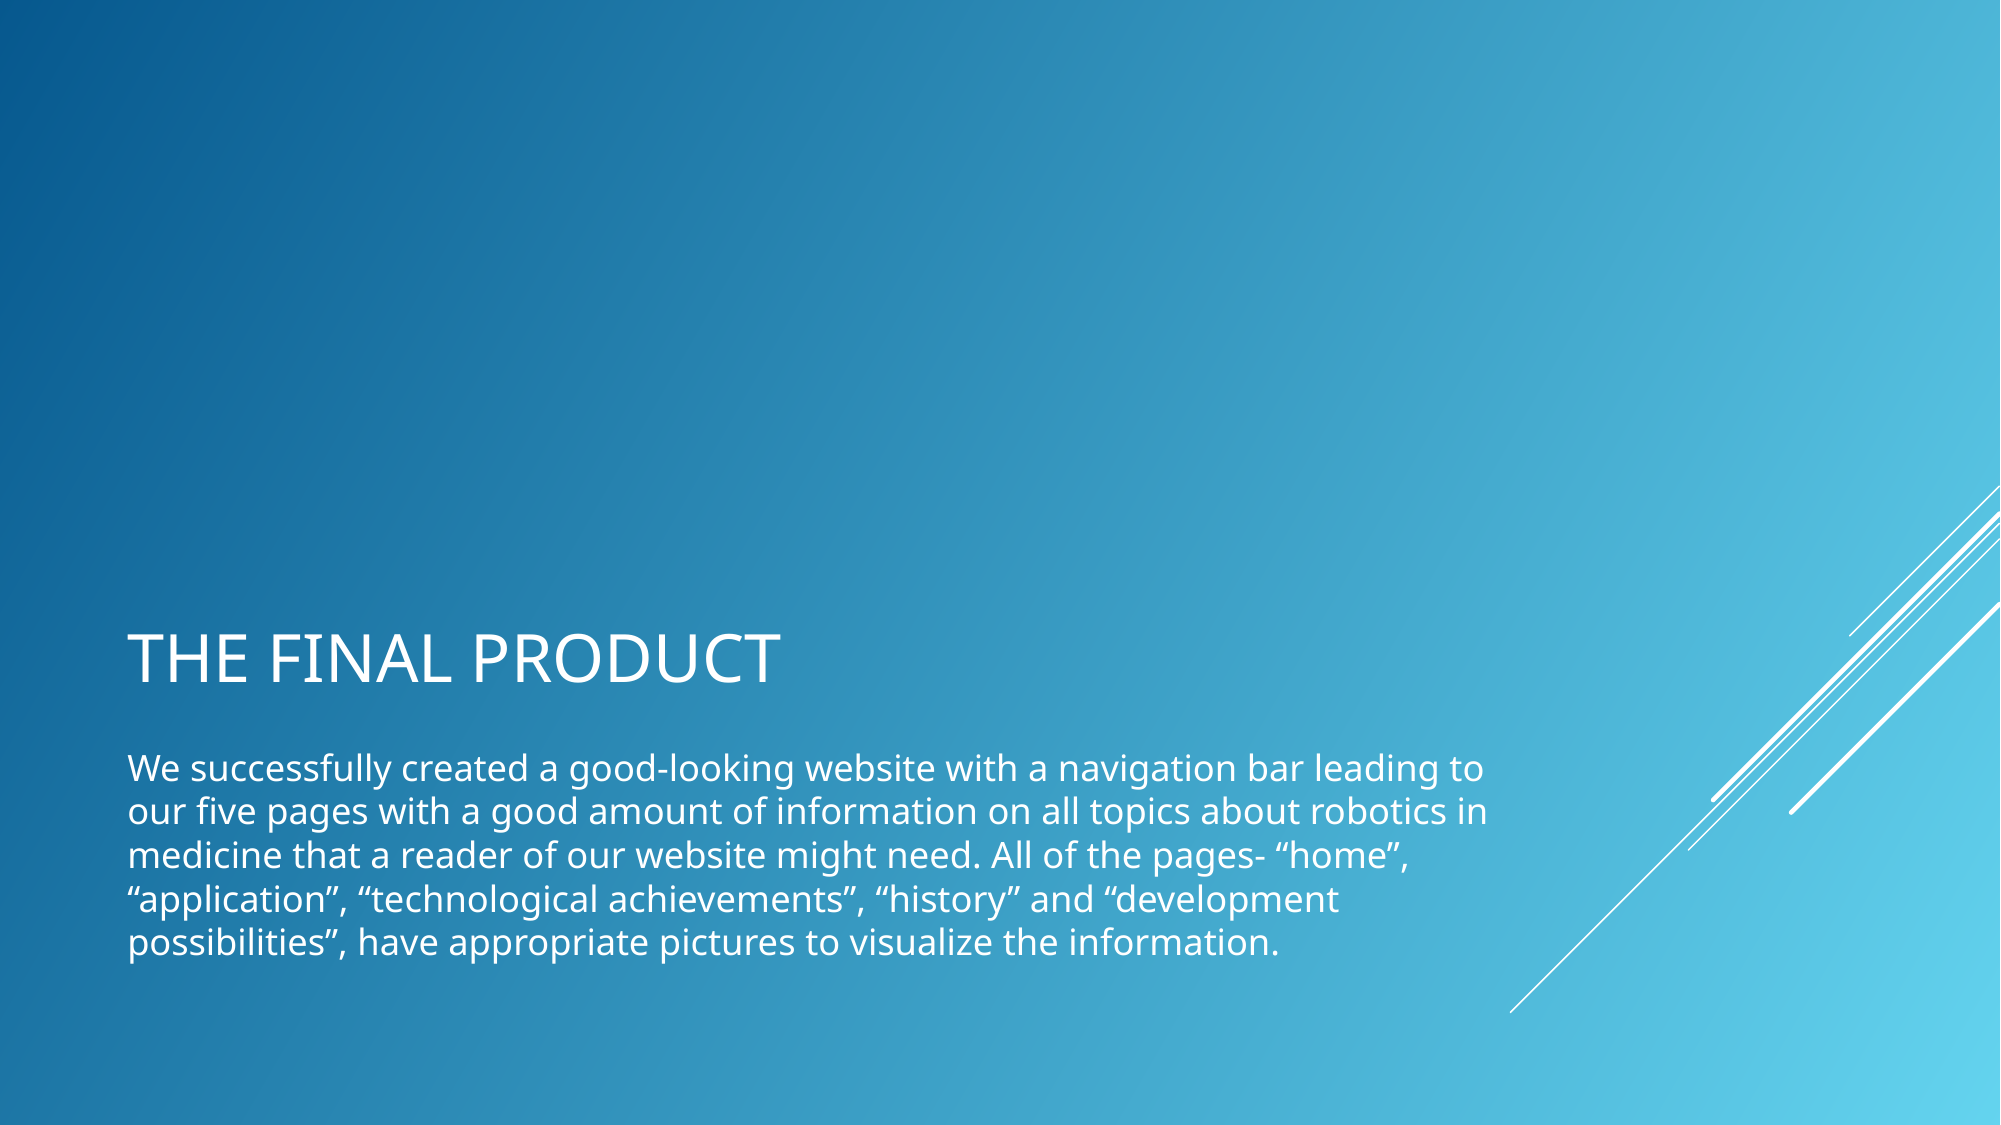

# The final product
We successfully created a good-looking website with a navigation bar leading to our five pages with a good amount of information on all topics about robotics in medicine that a reader of our website might need. All of the pages- “home”, “application”, “technological achievements”, “history” and “development possibilities”, have appropriate pictures to visualize the information.